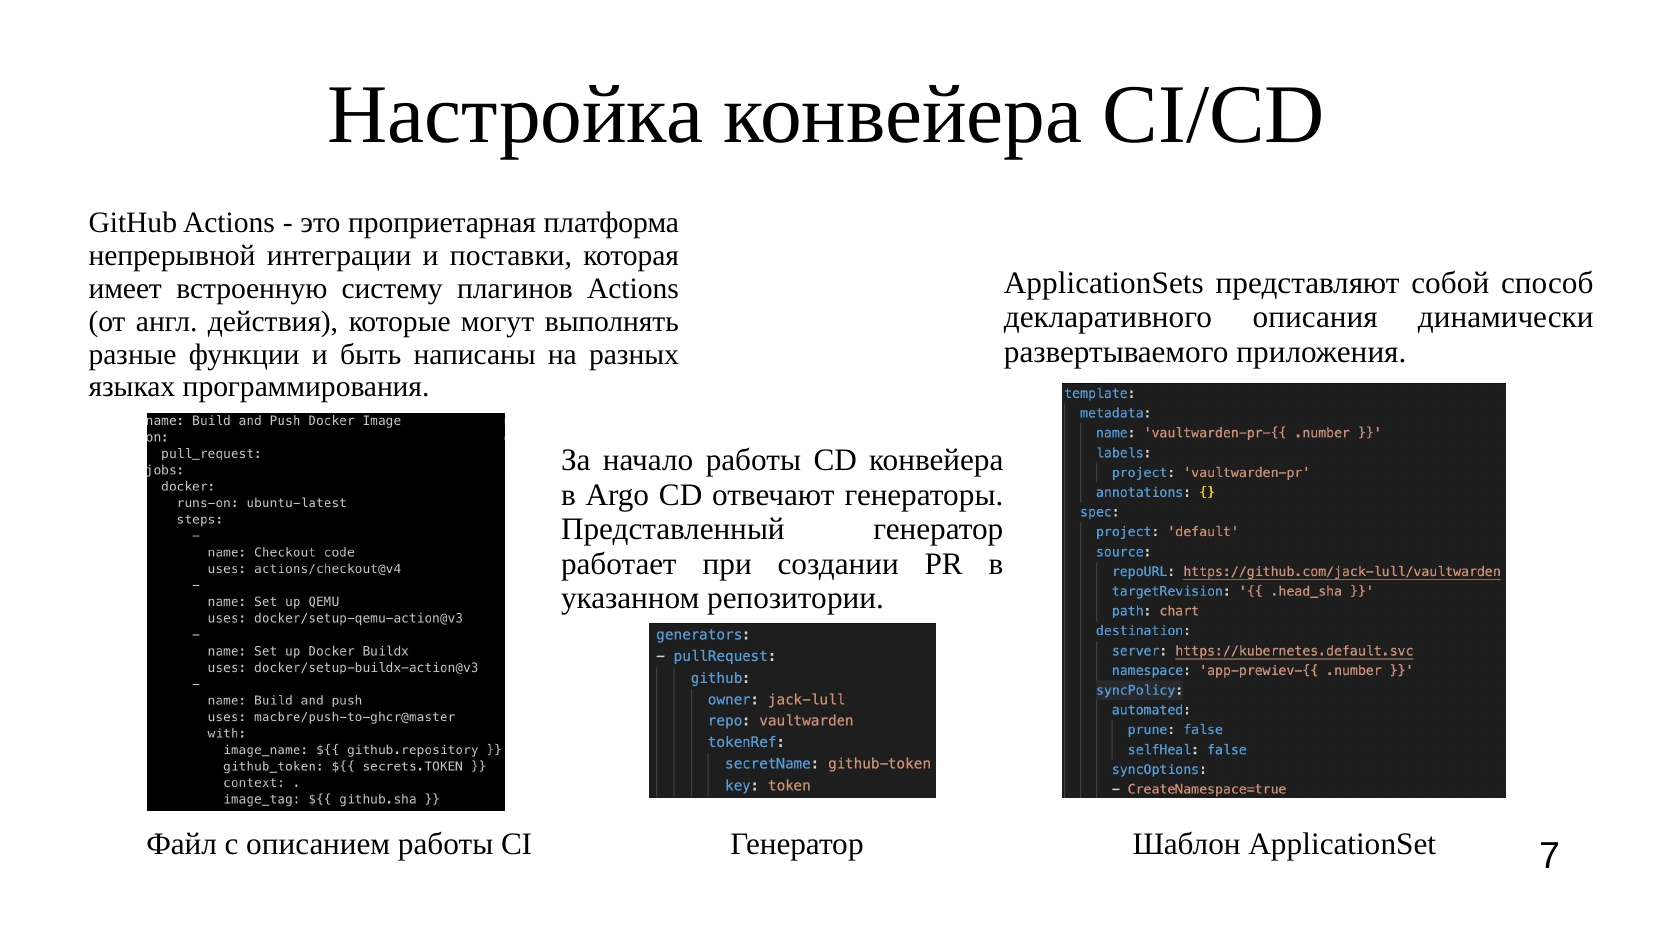

# Настройка конвейера CI/CD
GitHub Actions - это проприетарная платформа непрерывной интеграции и поставки, которая имеет встроенную систему плагинов Actions (от англ. действия), которые могут выполнять разные функции и быть написаны на разных языках программирования.
ApplicationSets представляют собой способ декларативного описания динамически развертываемого приложения.
За начало работы CD конвейера в Argo CD отвечают генераторы. Представленный генератор работает при создании PR в указанном репозитории.
Файл с описанием работы CI
Генератор
Шаблон ApplicationSet